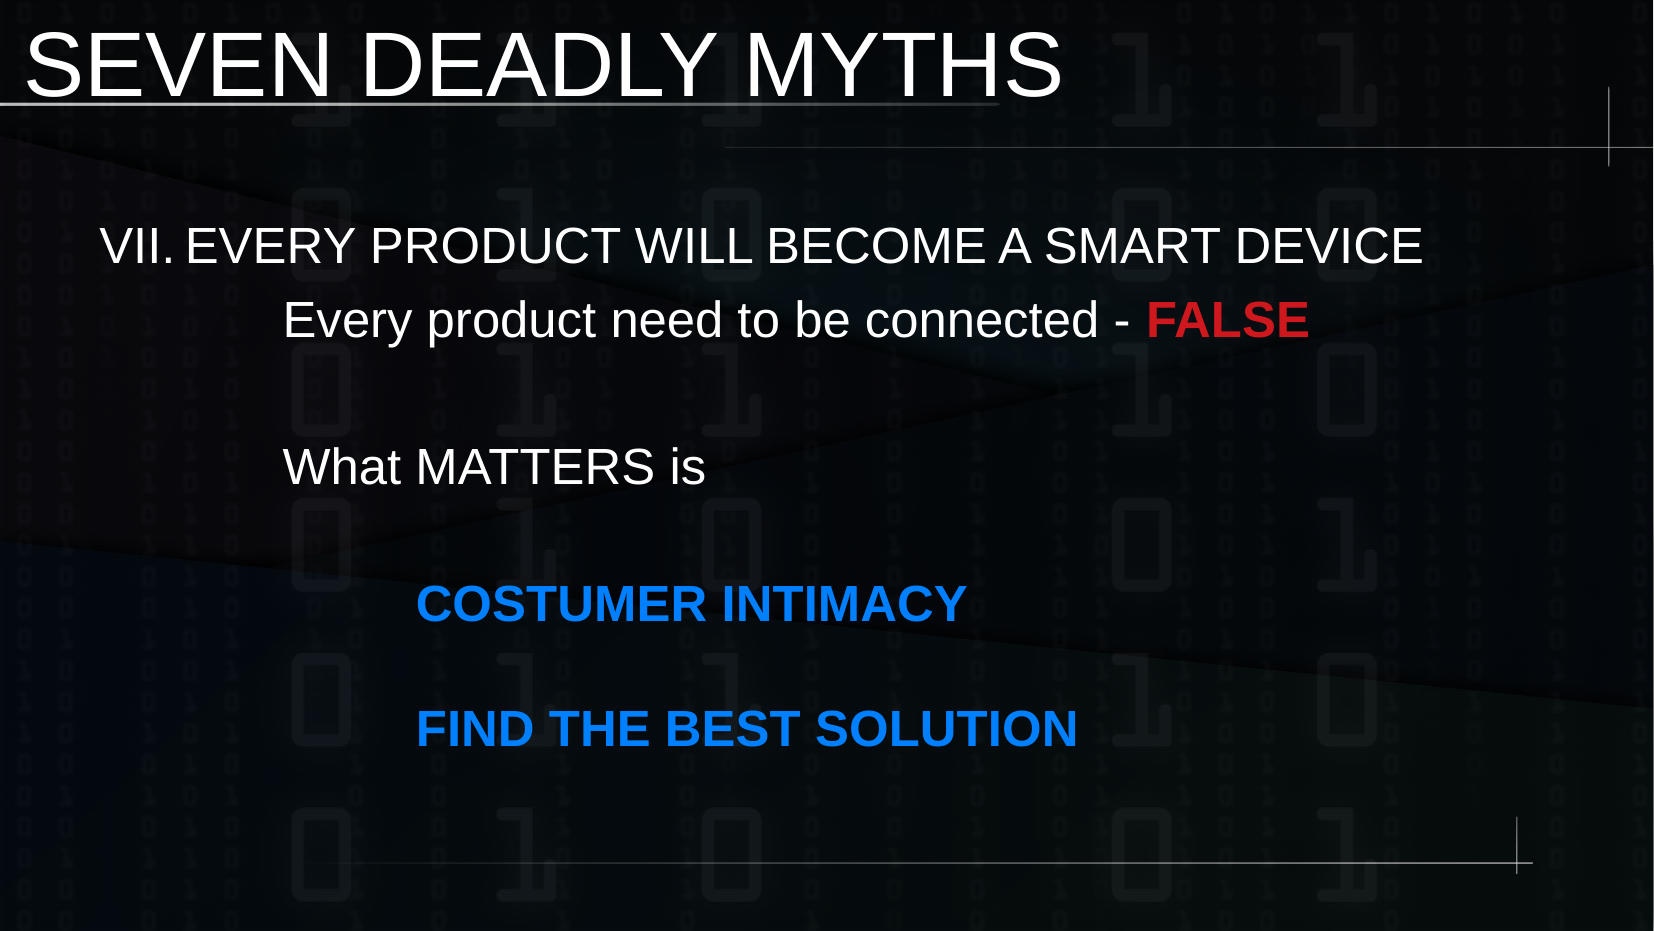

# SEVEN DEADLY MYTHS
 EVERY PRODUCT WILL BECOME A SMART DEVICE
Every product need to be connected - FALSE
What MATTERS is
COSTUMER INTIMACY
FIND THE BEST SOLUTION